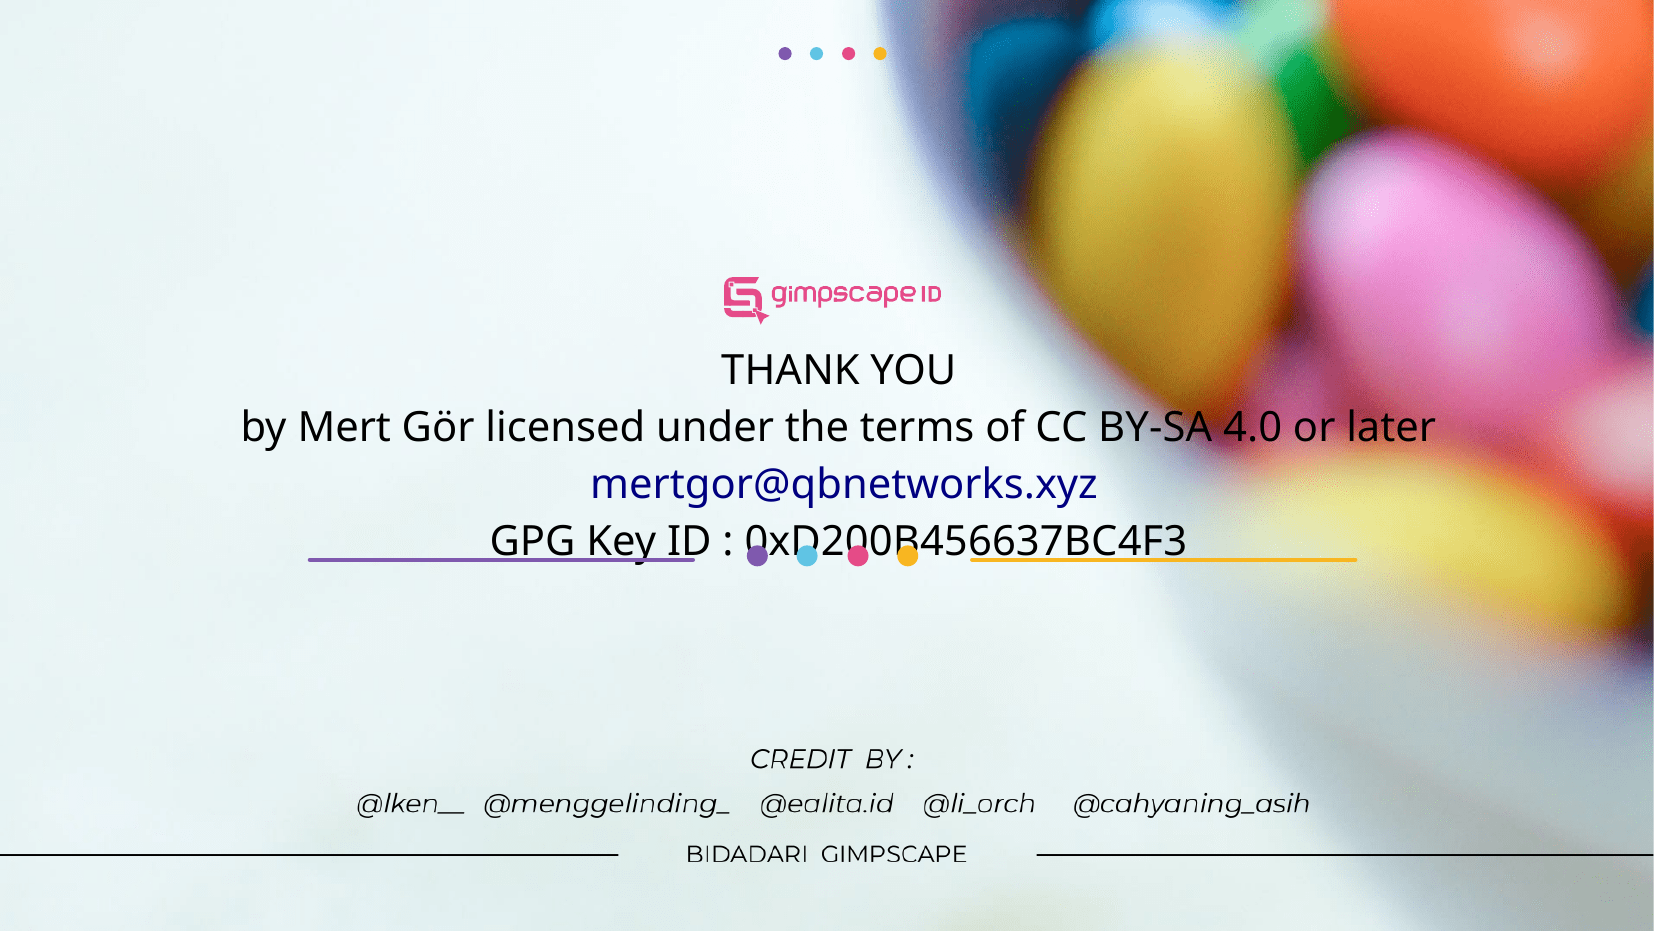

# THANK YOU by Mert Gör licensed under the terms of CC BY-SA 4.0 or later​ mertgor@qbnetworks.xyz GPG Key ID : 0xD200B456637BC4F3